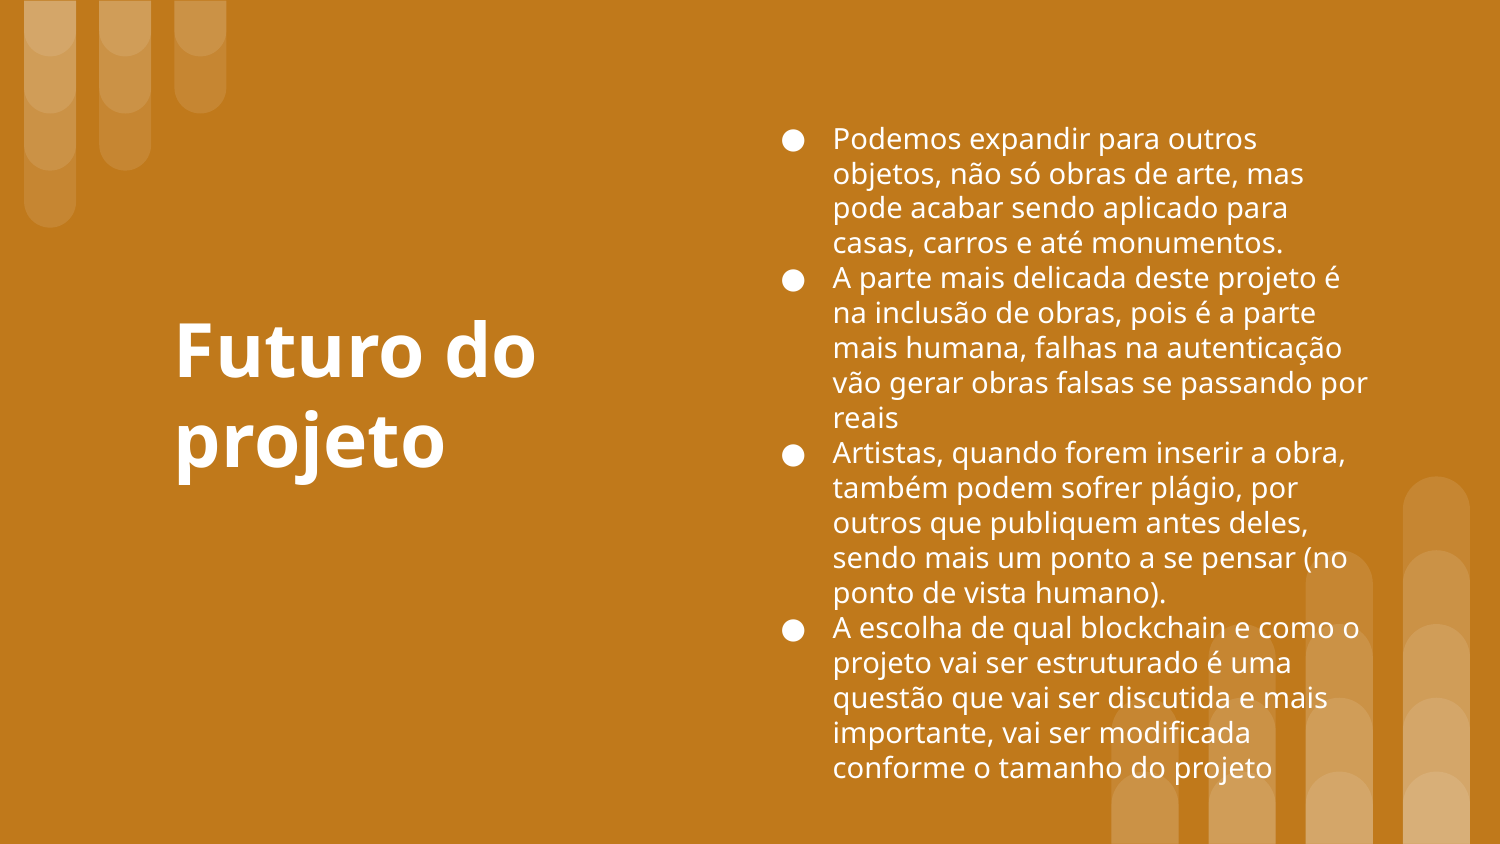

Podemos expandir para outros objetos, não só obras de arte, mas pode acabar sendo aplicado para casas, carros e até monumentos.
A parte mais delicada deste projeto é na inclusão de obras, pois é a parte mais humana, falhas na autenticação vão gerar obras falsas se passando por reais
Artistas, quando forem inserir a obra, também podem sofrer plágio, por outros que publiquem antes deles, sendo mais um ponto a se pensar (no ponto de vista humano).
A escolha de qual blockchain e como o projeto vai ser estruturado é uma questão que vai ser discutida e mais importante, vai ser modificada conforme o tamanho do projeto
# Futuro do projeto